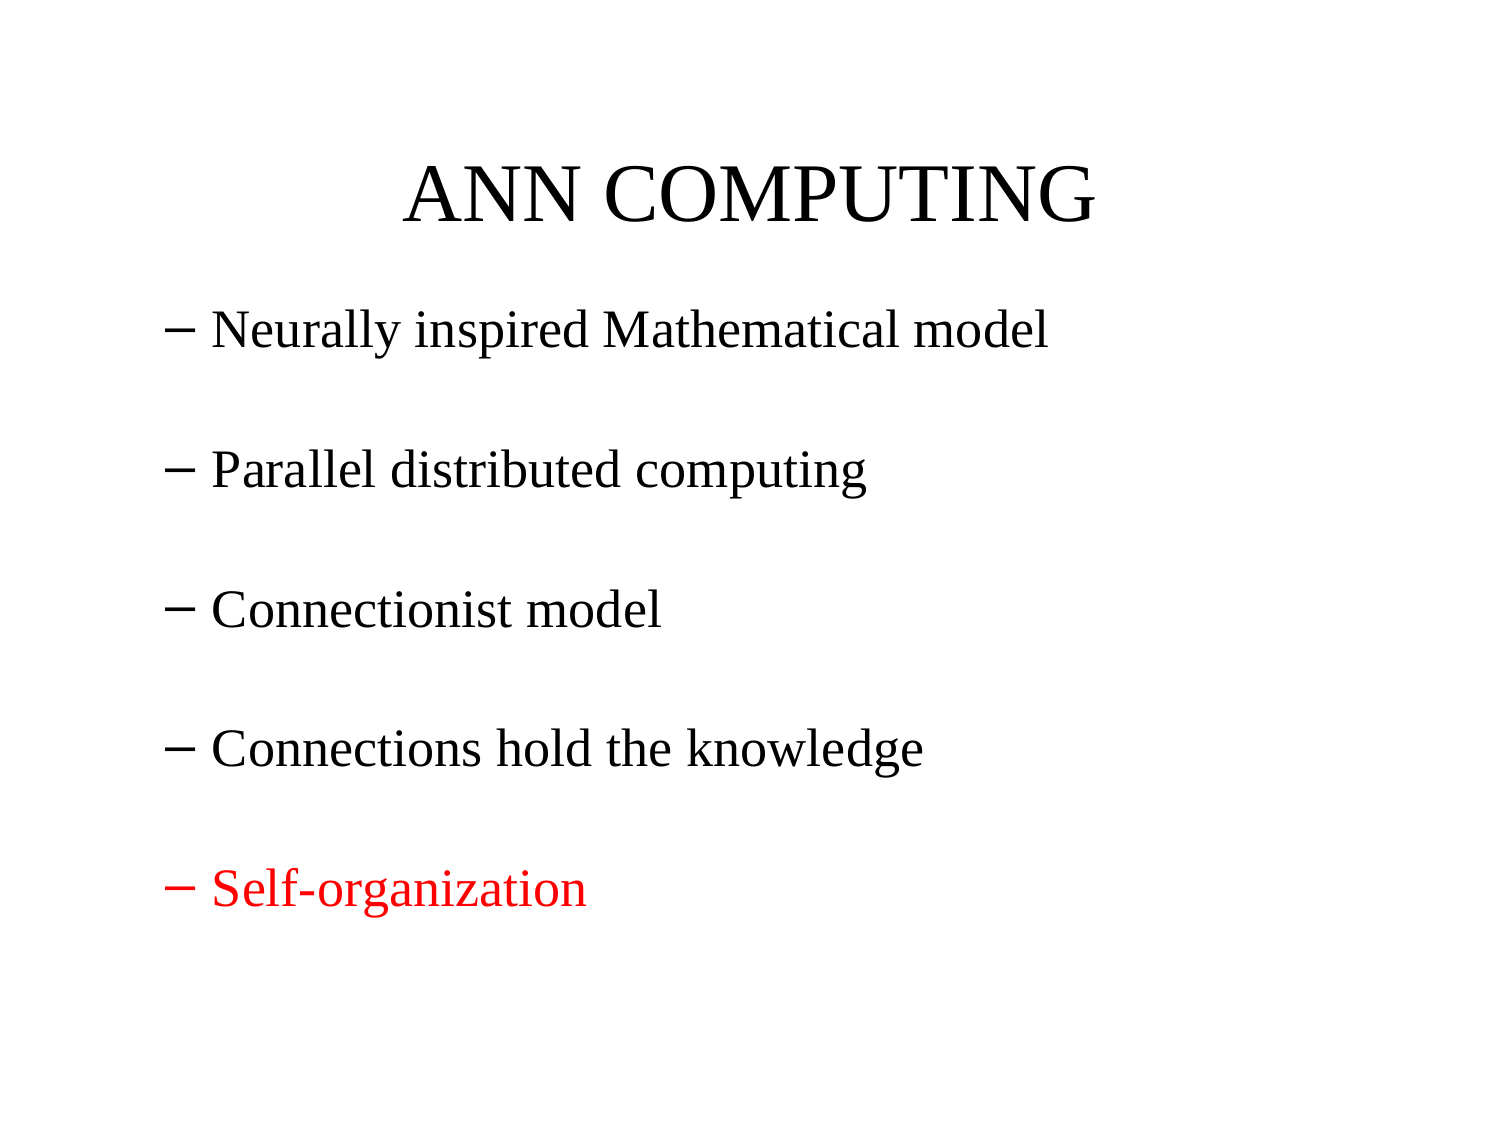

# ANN COMPUTING
Neurally inspired Mathematical model
Parallel distributed computing
Connectionist model
Connections hold the knowledge
Self-organization